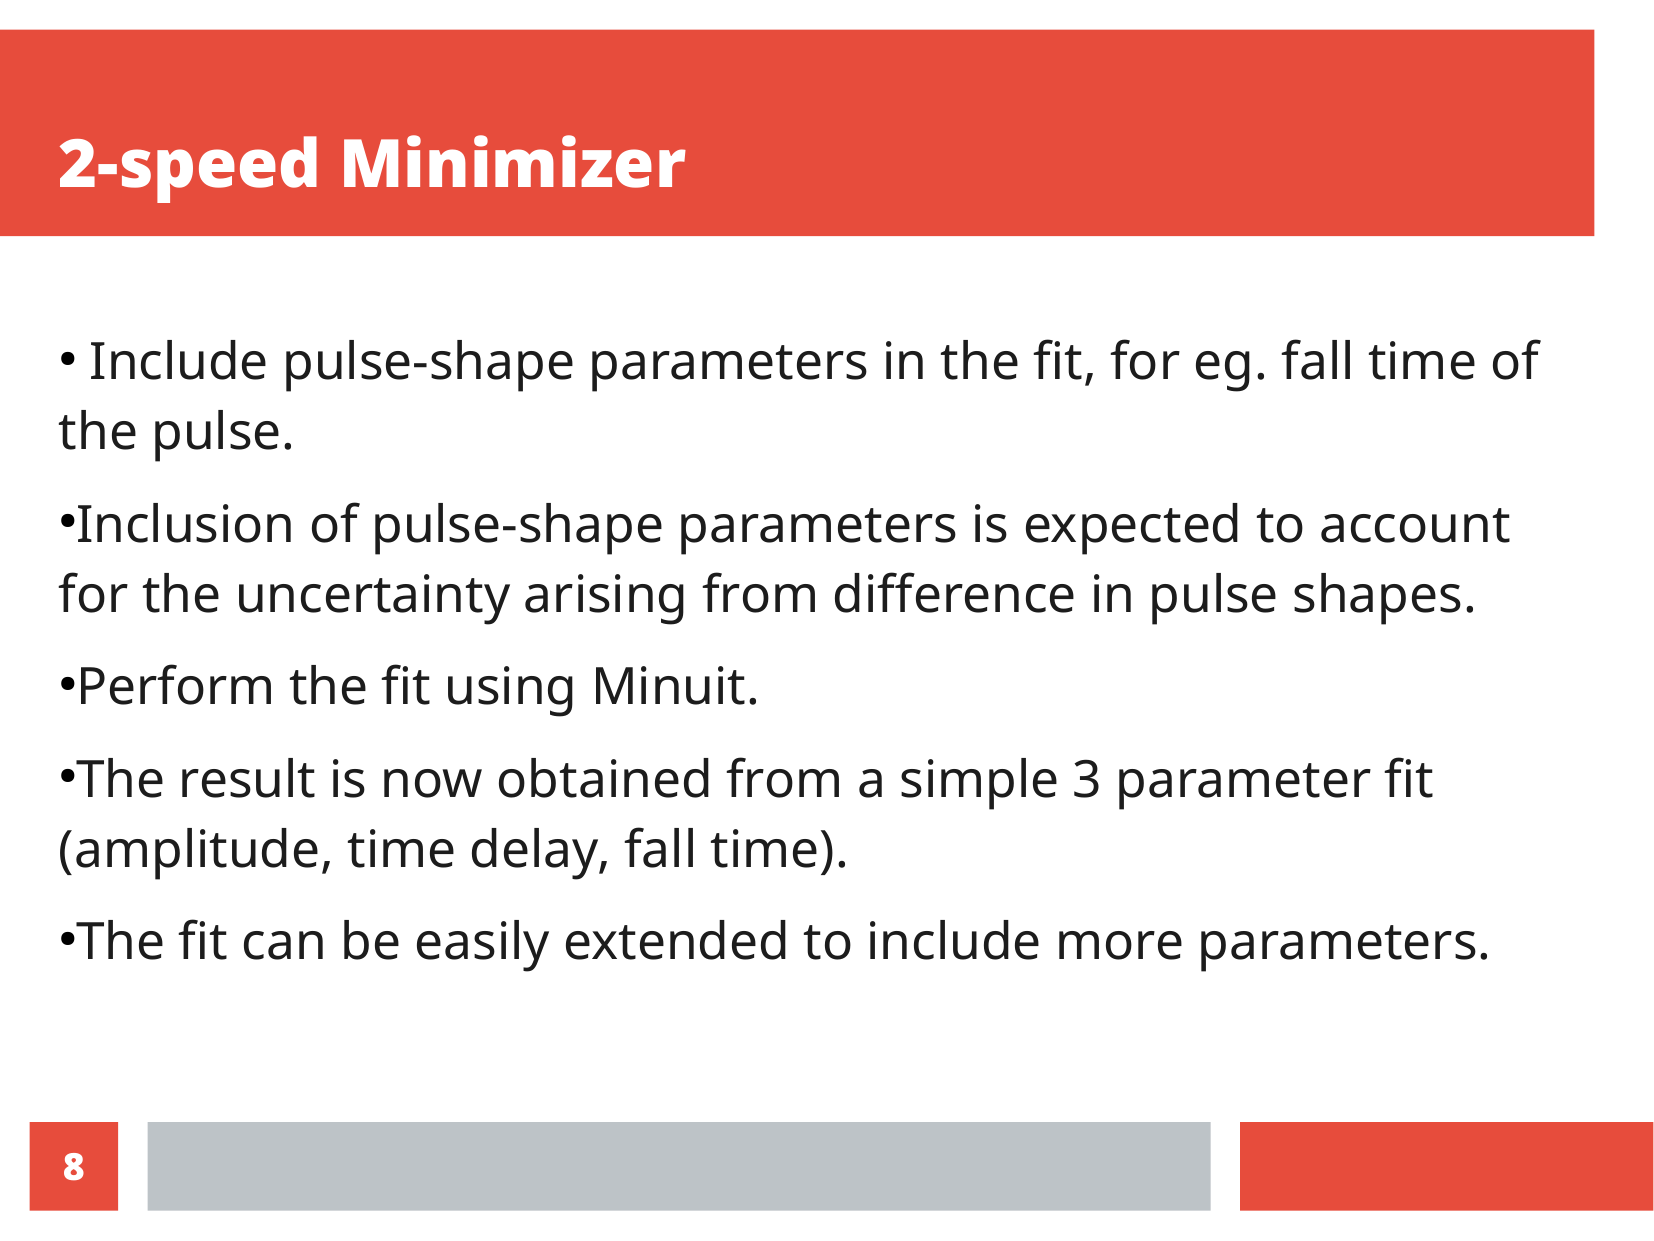

# 2-speed Minimizer
 Include pulse-shape parameters in the fit, for eg. fall time of the pulse.
Inclusion of pulse-shape parameters is expected to account for the uncertainty arising from difference in pulse shapes.
Perform the fit using Minuit.
The result is now obtained from a simple 3 parameter fit (amplitude, time delay, fall time).
The fit can be easily extended to include more parameters.
8